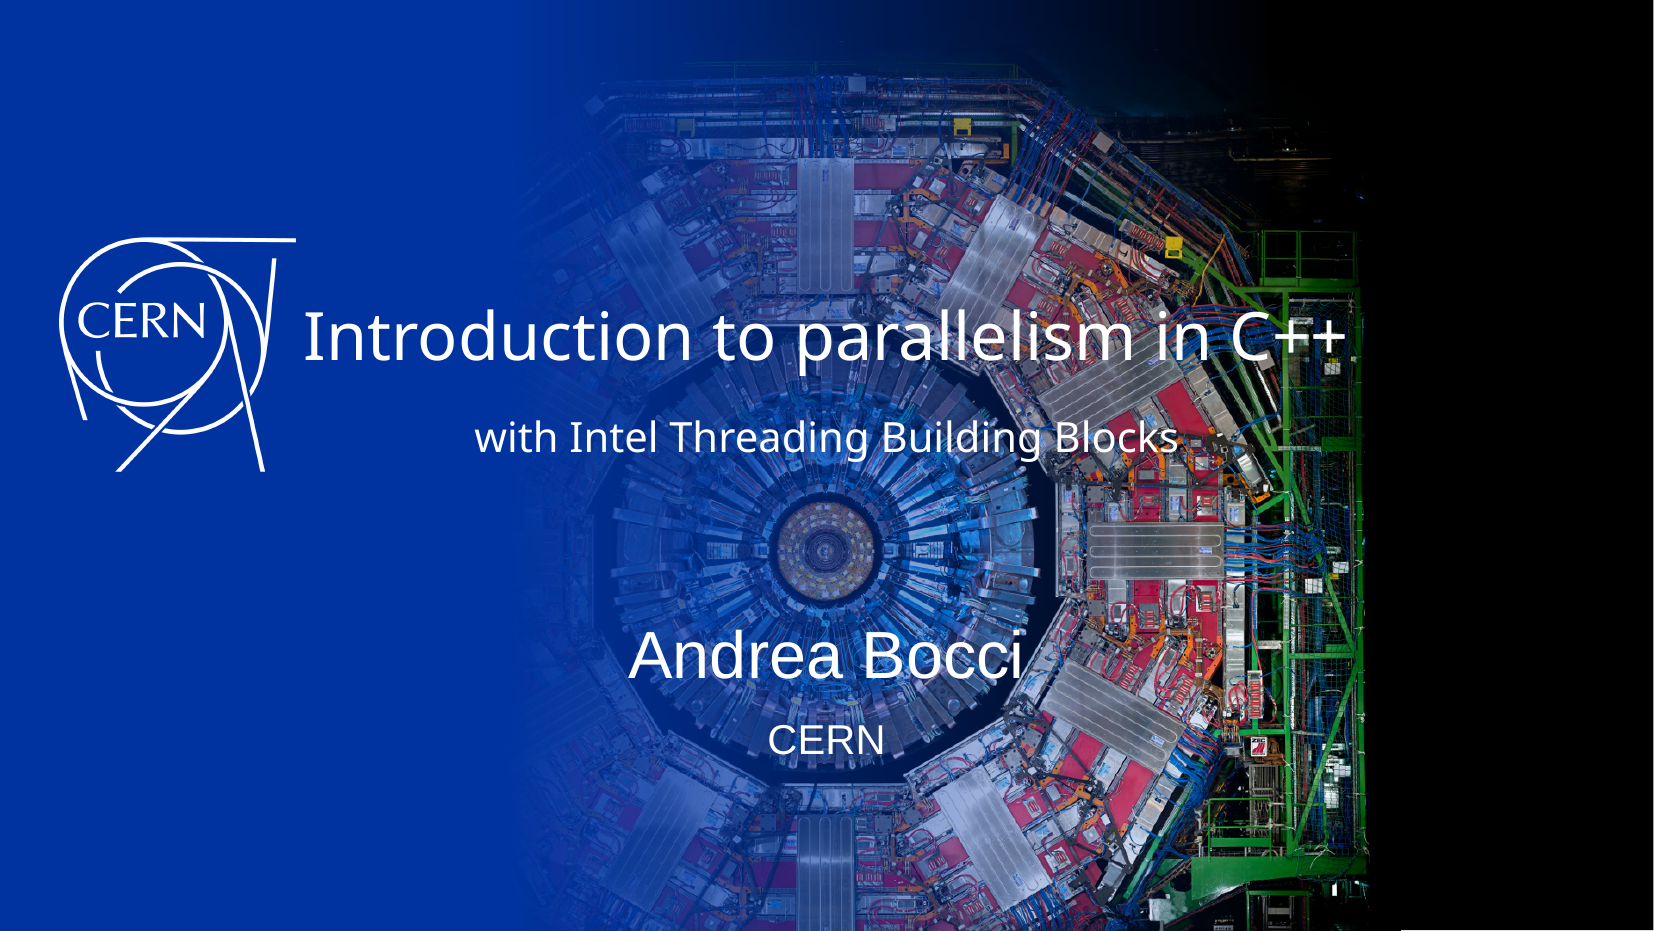

# Introduction to parallelism in C++ with Intel Threading Building Blocks
Andrea Bocci
CERN